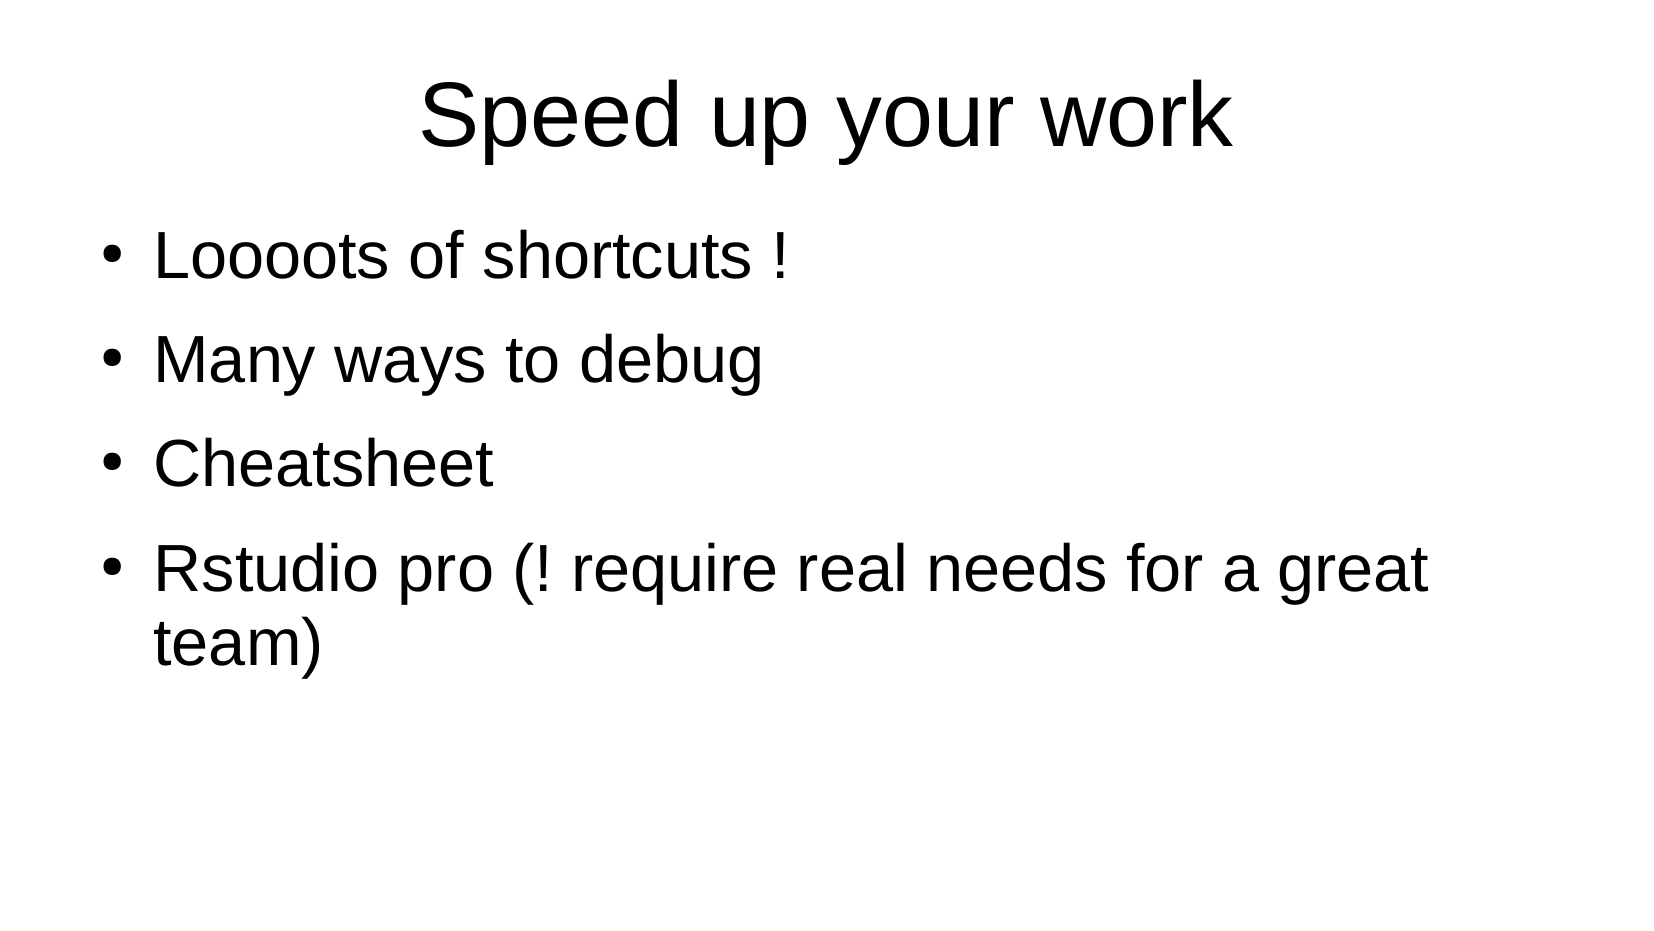

# Speed up your work
Loooots of shortcuts !
Many ways to debug
Cheatsheet
Rstudio pro (! require real needs for a great team)